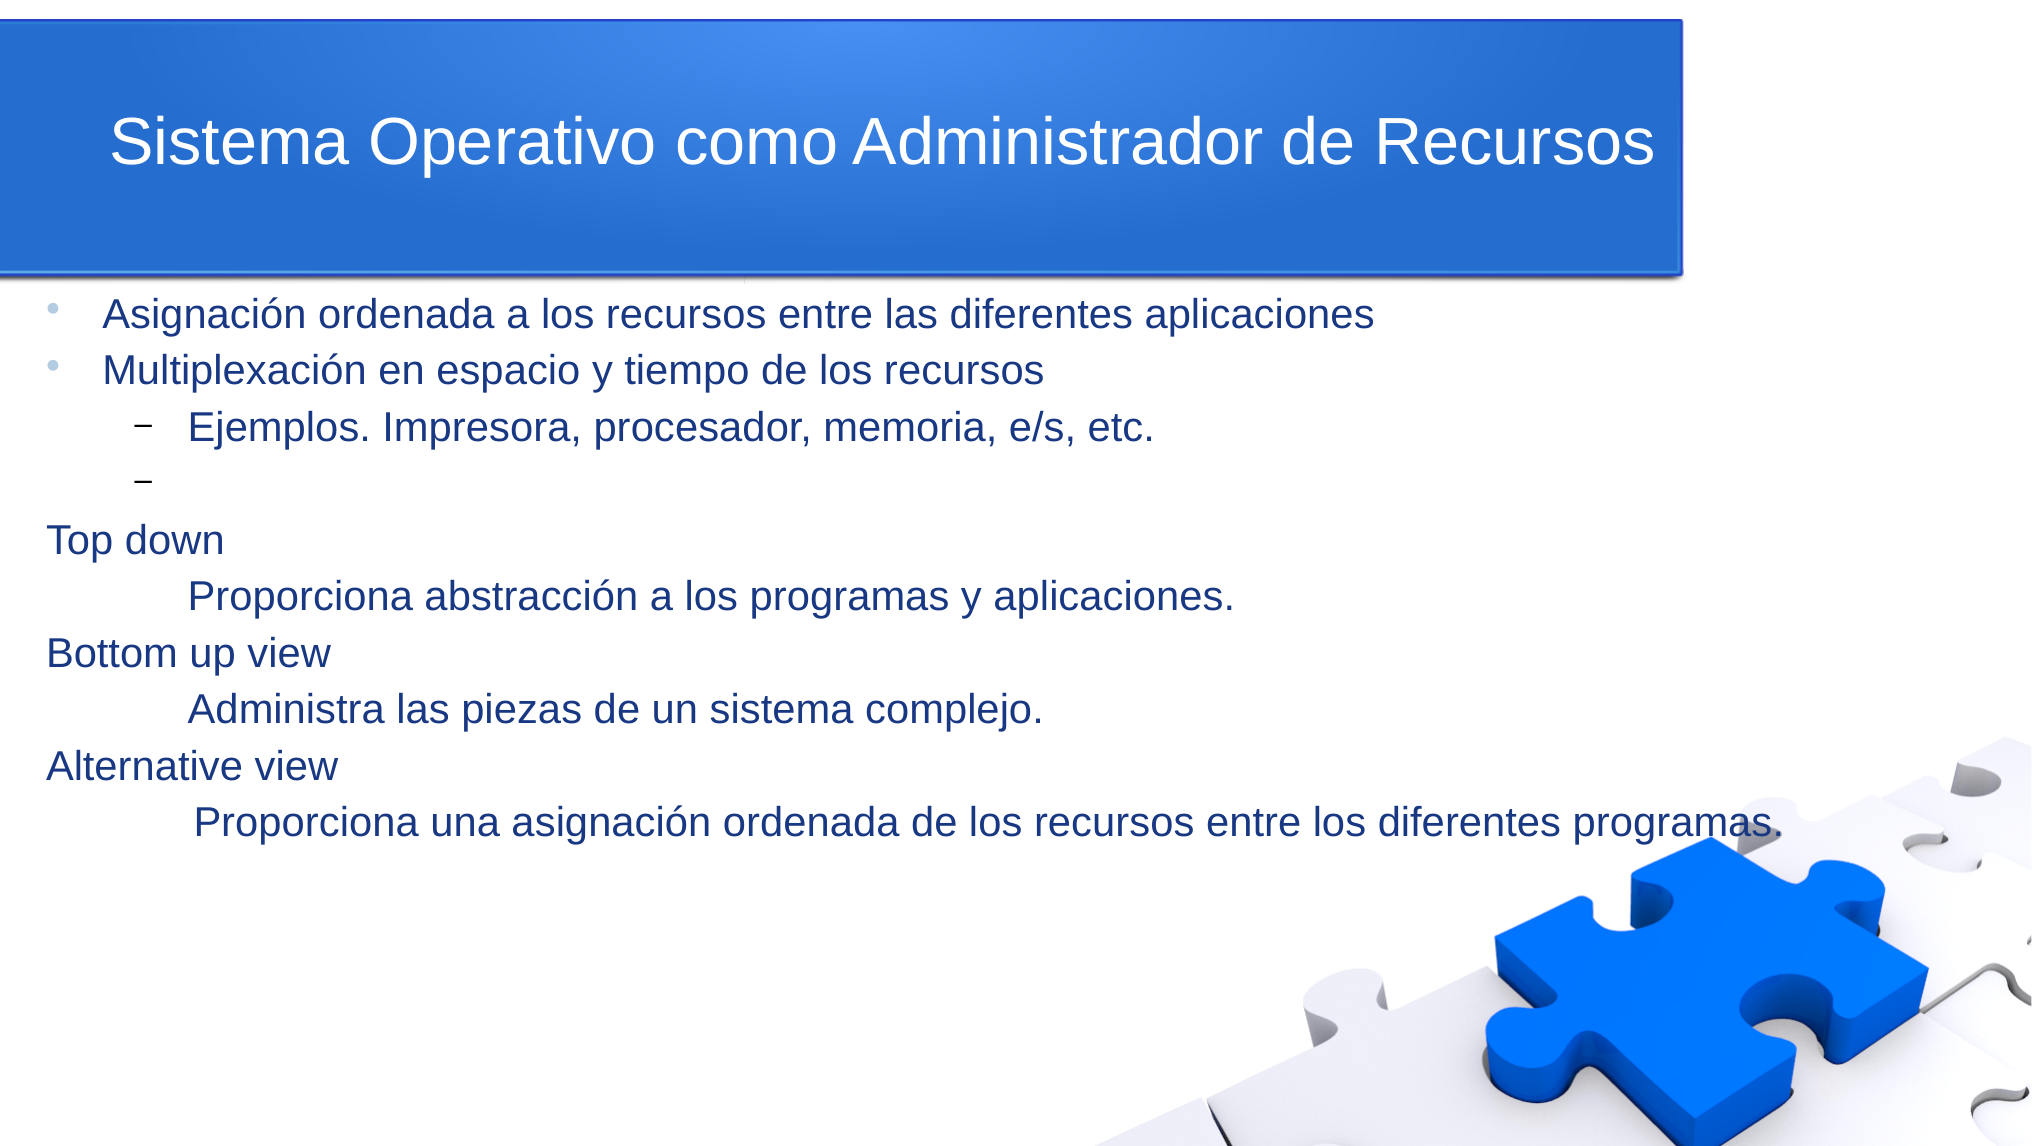

# Sistema Operativo como Administrador de Recursos
Asignación ordenada a los recursos entre las diferentes aplicaciones
Multiplexación en espacio y tiempo de los recursos
Ejemplos. Impresora, procesador, memoria, e/s, etc.
Top down
Proporciona abstracción a los programas y aplicaciones.
Bottom up view
Administra las piezas de un sistema complejo.
Alternative view
		Proporciona una asignación ordenada de los recursos entre los diferentes programas.